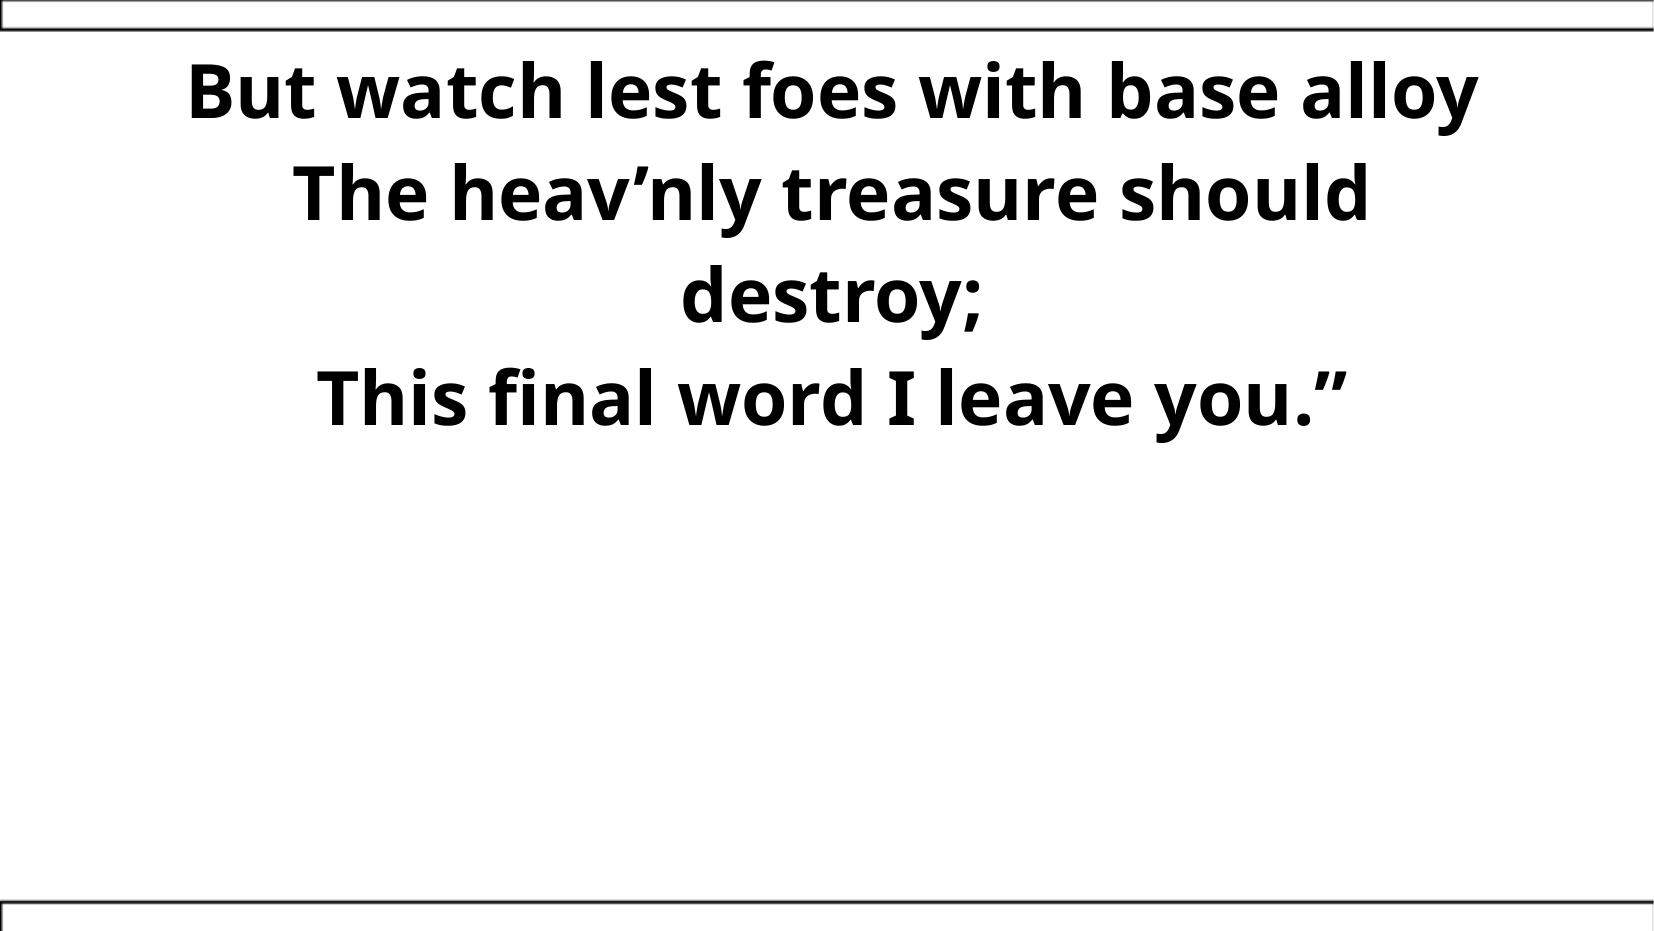

But watch lest foes with base alloy
The heav’nly treasure should destroy;
This final word I leave you.”